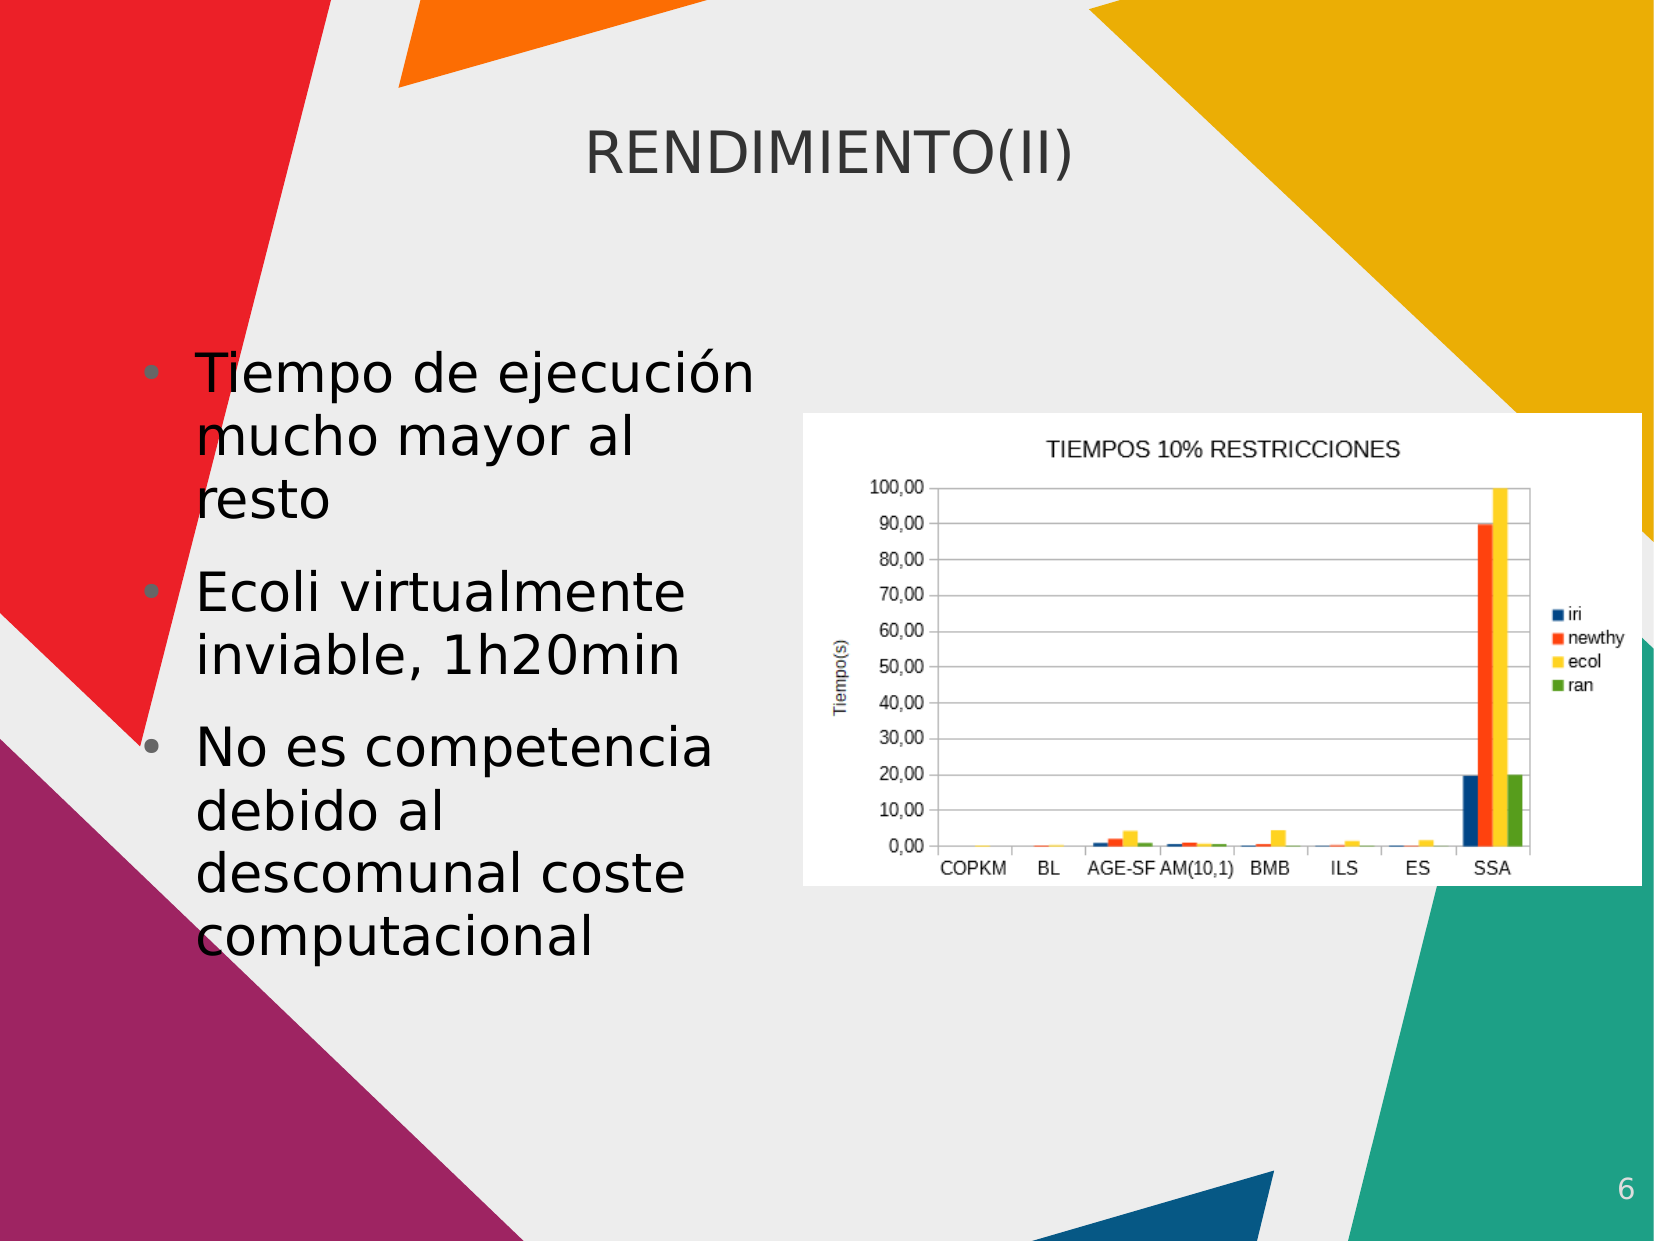

# RENDIMIENTO(II)
Tiempo de ejecución mucho mayor al resto
Ecoli virtualmente inviable, 1h20min
No es competencia debido al descomunal coste computacional
6